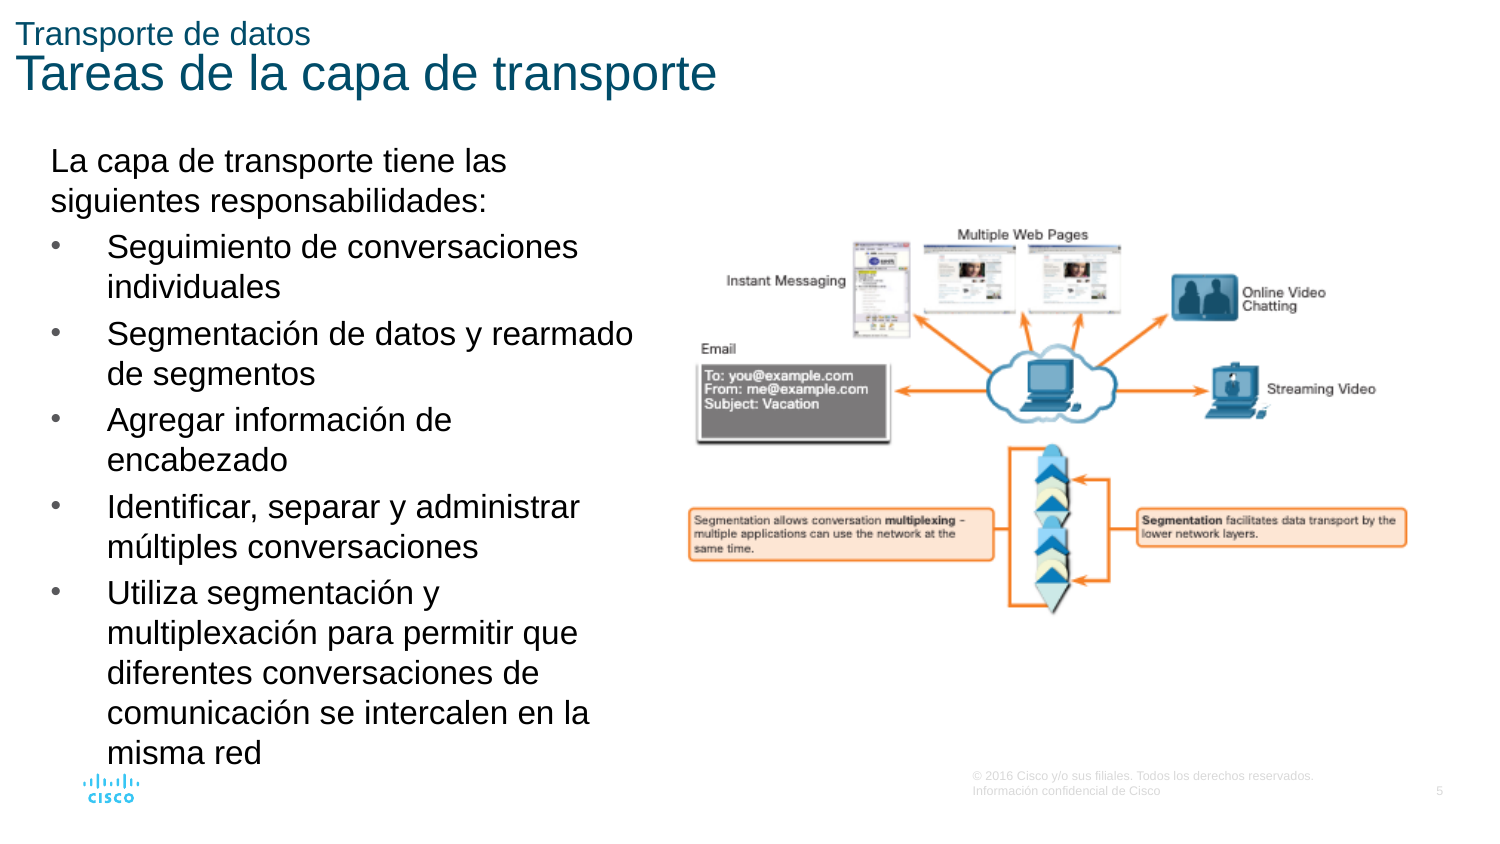

# Transporte de datos Tareas de la capa de transporte
La capa de transporte tiene las siguientes responsabilidades:
Seguimiento de conversaciones individuales
Segmentación de datos y rearmado de segmentos
Agregar información de encabezado
Identificar, separar y administrar múltiples conversaciones
Utiliza segmentación y multiplexación para permitir que diferentes conversaciones de comunicación se intercalen en la misma red